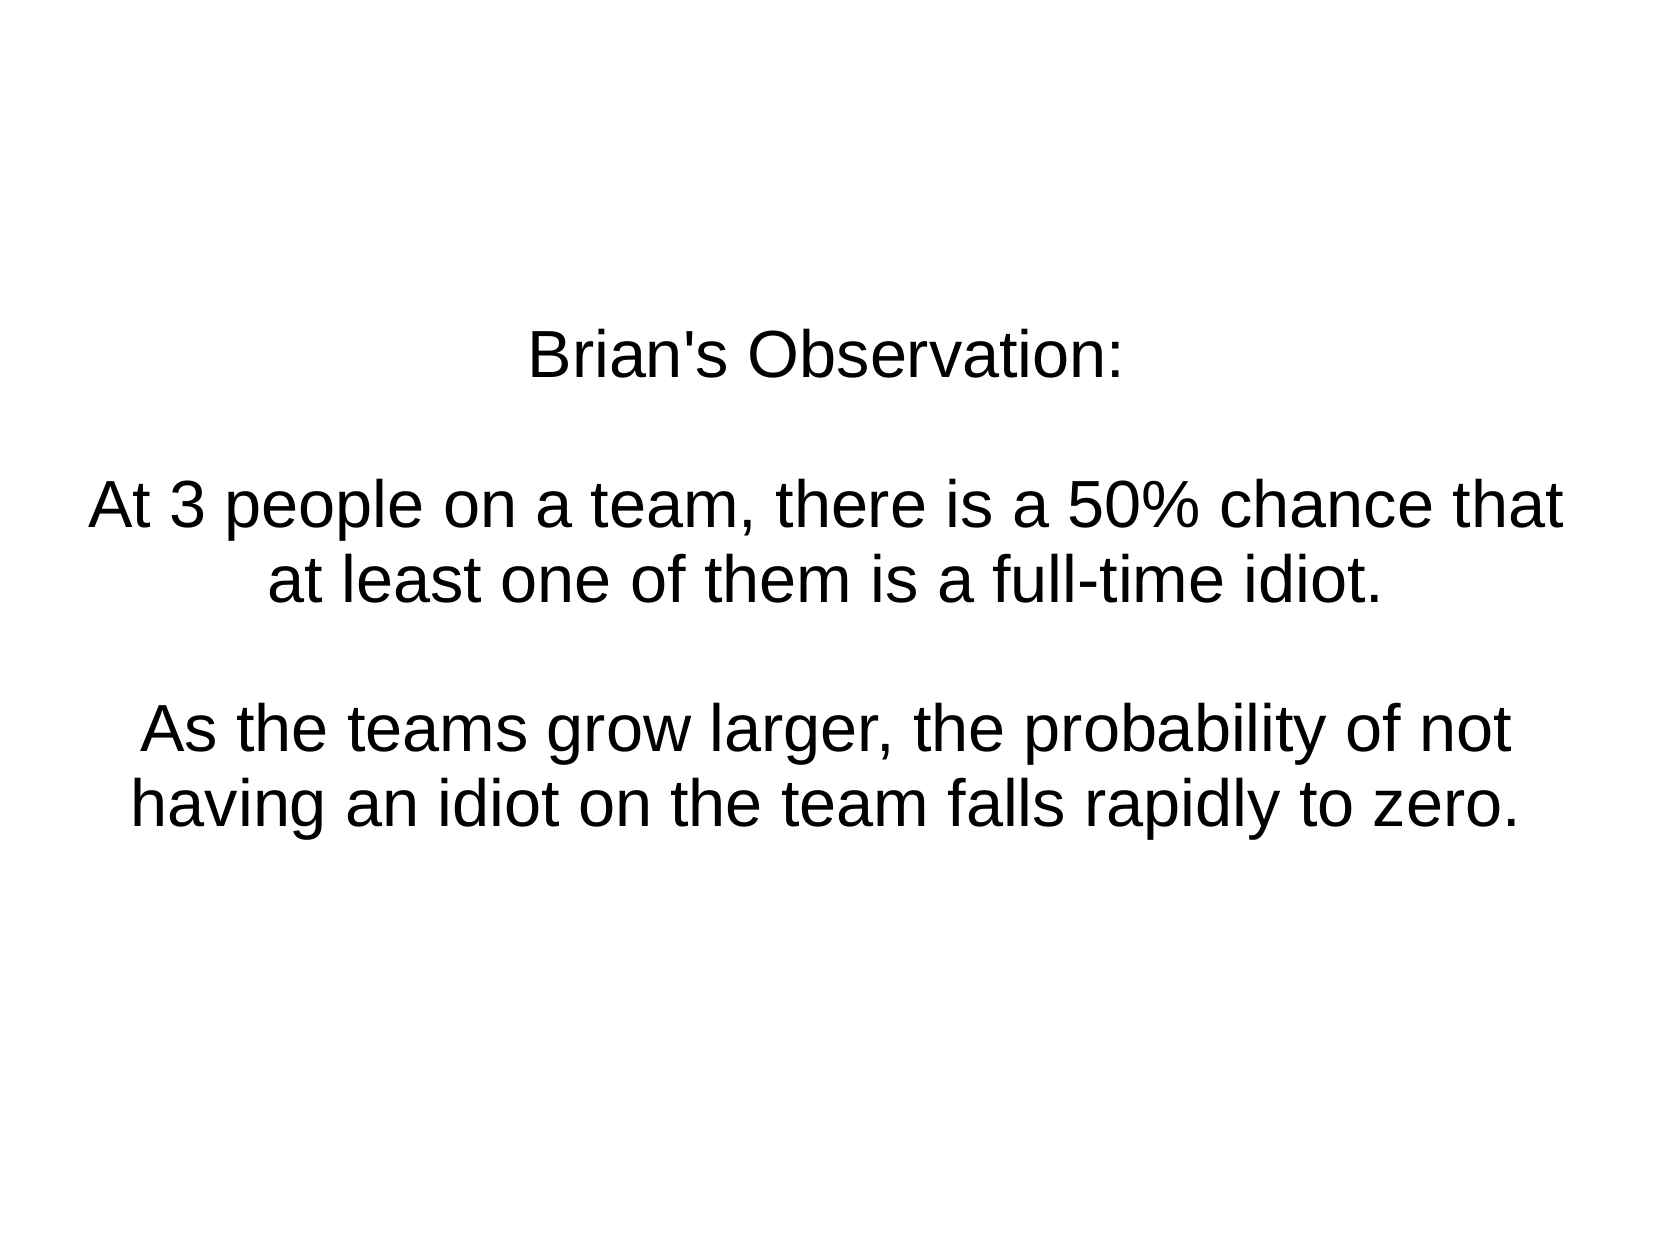

# Brian's Observation:
At 3 people on a team, there is a 50% chance that at least one of them is a full-time idiot.
As the teams grow larger, the probability of not having an idiot on the team falls rapidly to zero.